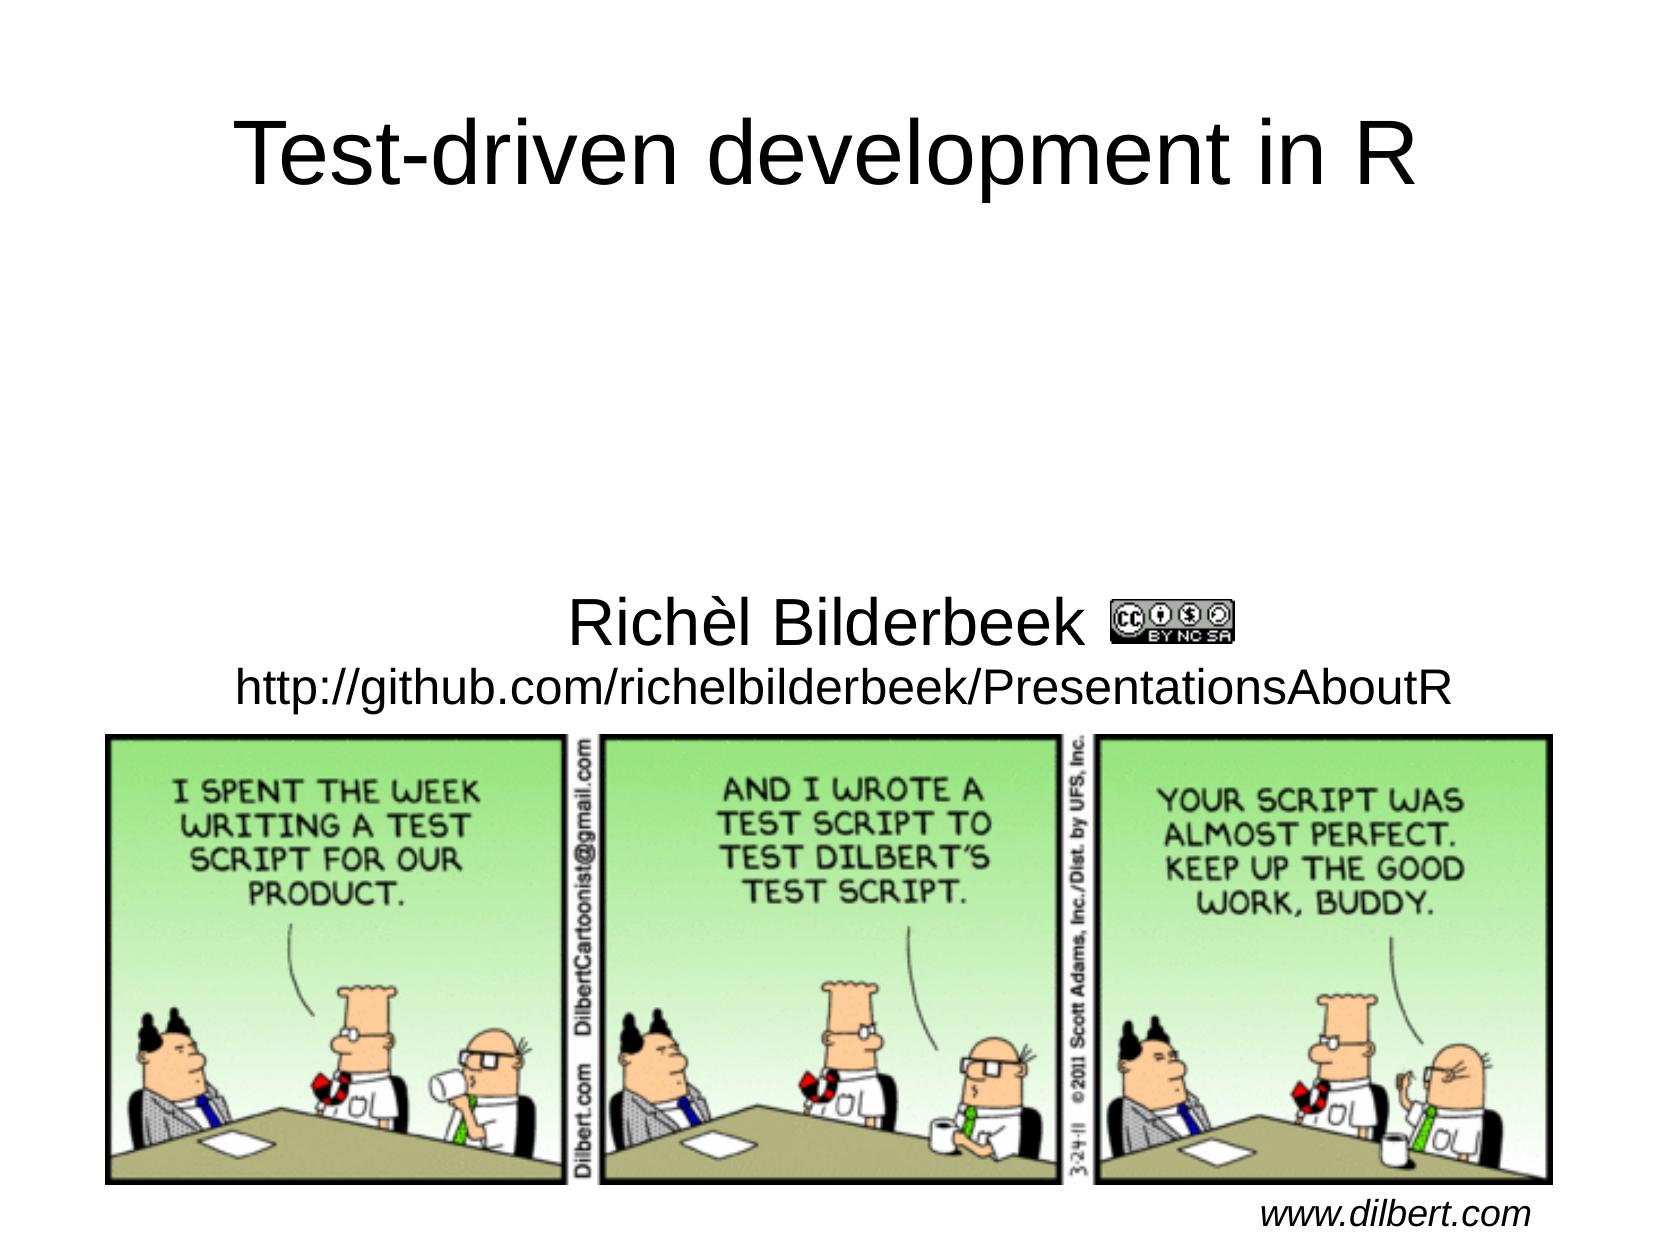

# Test-driven development in R
Richèl Bilderbeek
http://github.com/richelbilderbeek/PresentationsAboutR
www.dilbert.com